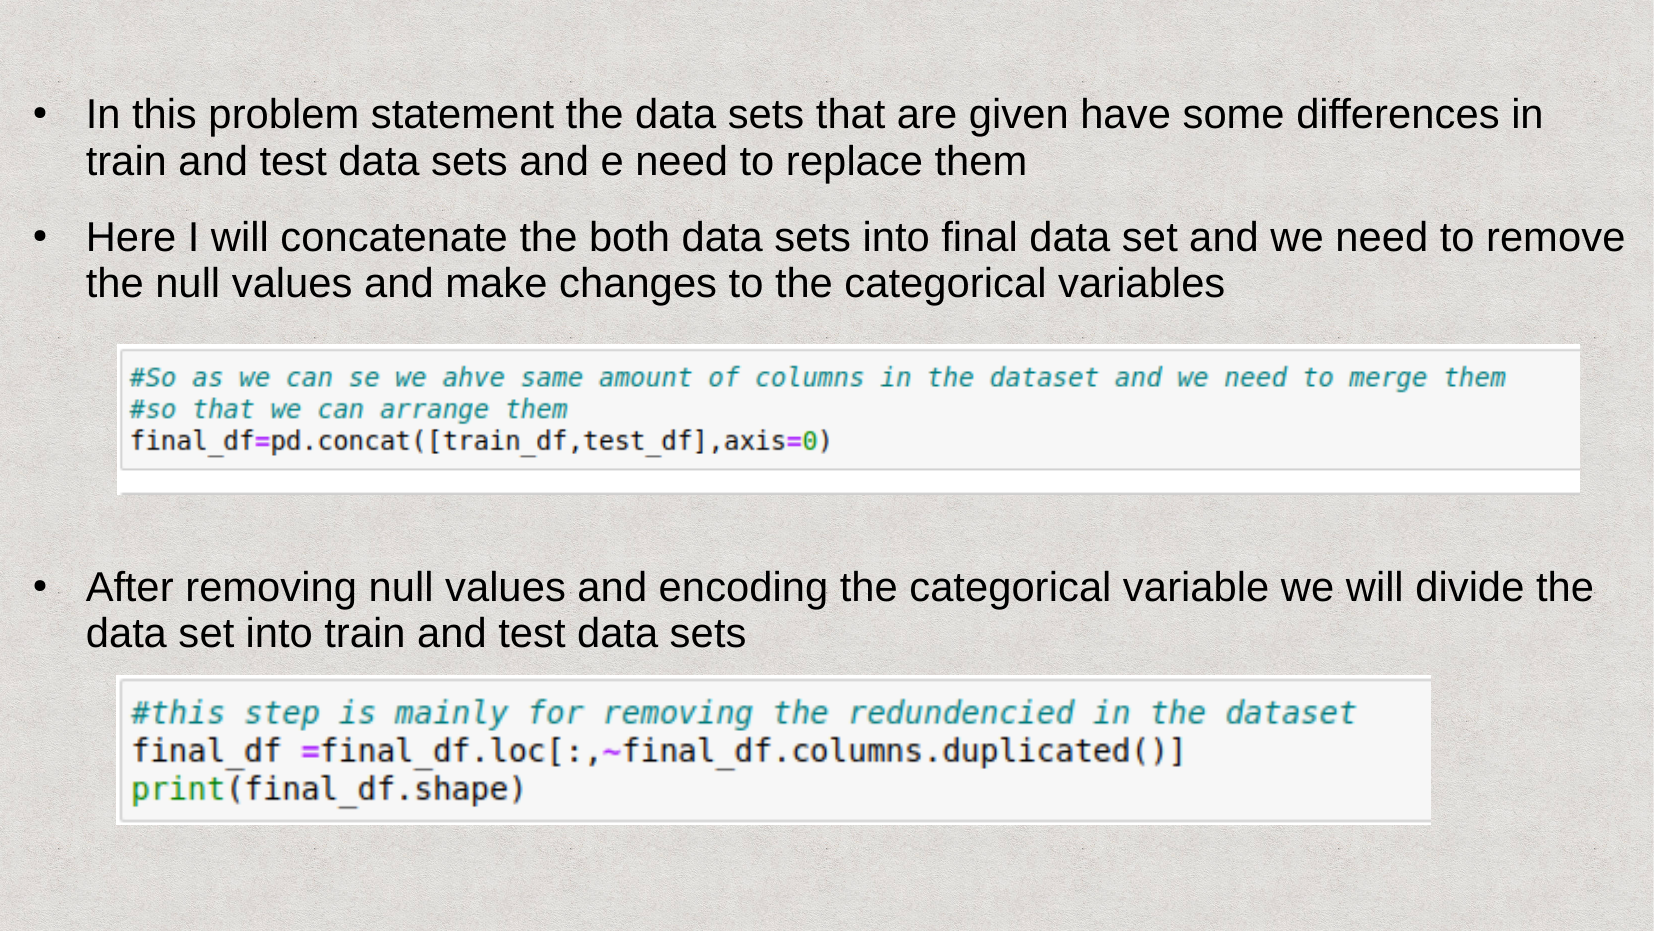

# In this problem statement the data sets that are given have some differences in train and test data sets and e need to replace them
Here I will concatenate the both data sets into final data set and we need to remove the null values and make changes to the categorical variables
After removing null values and encoding the categorical variable we will divide the data set into train and test data sets